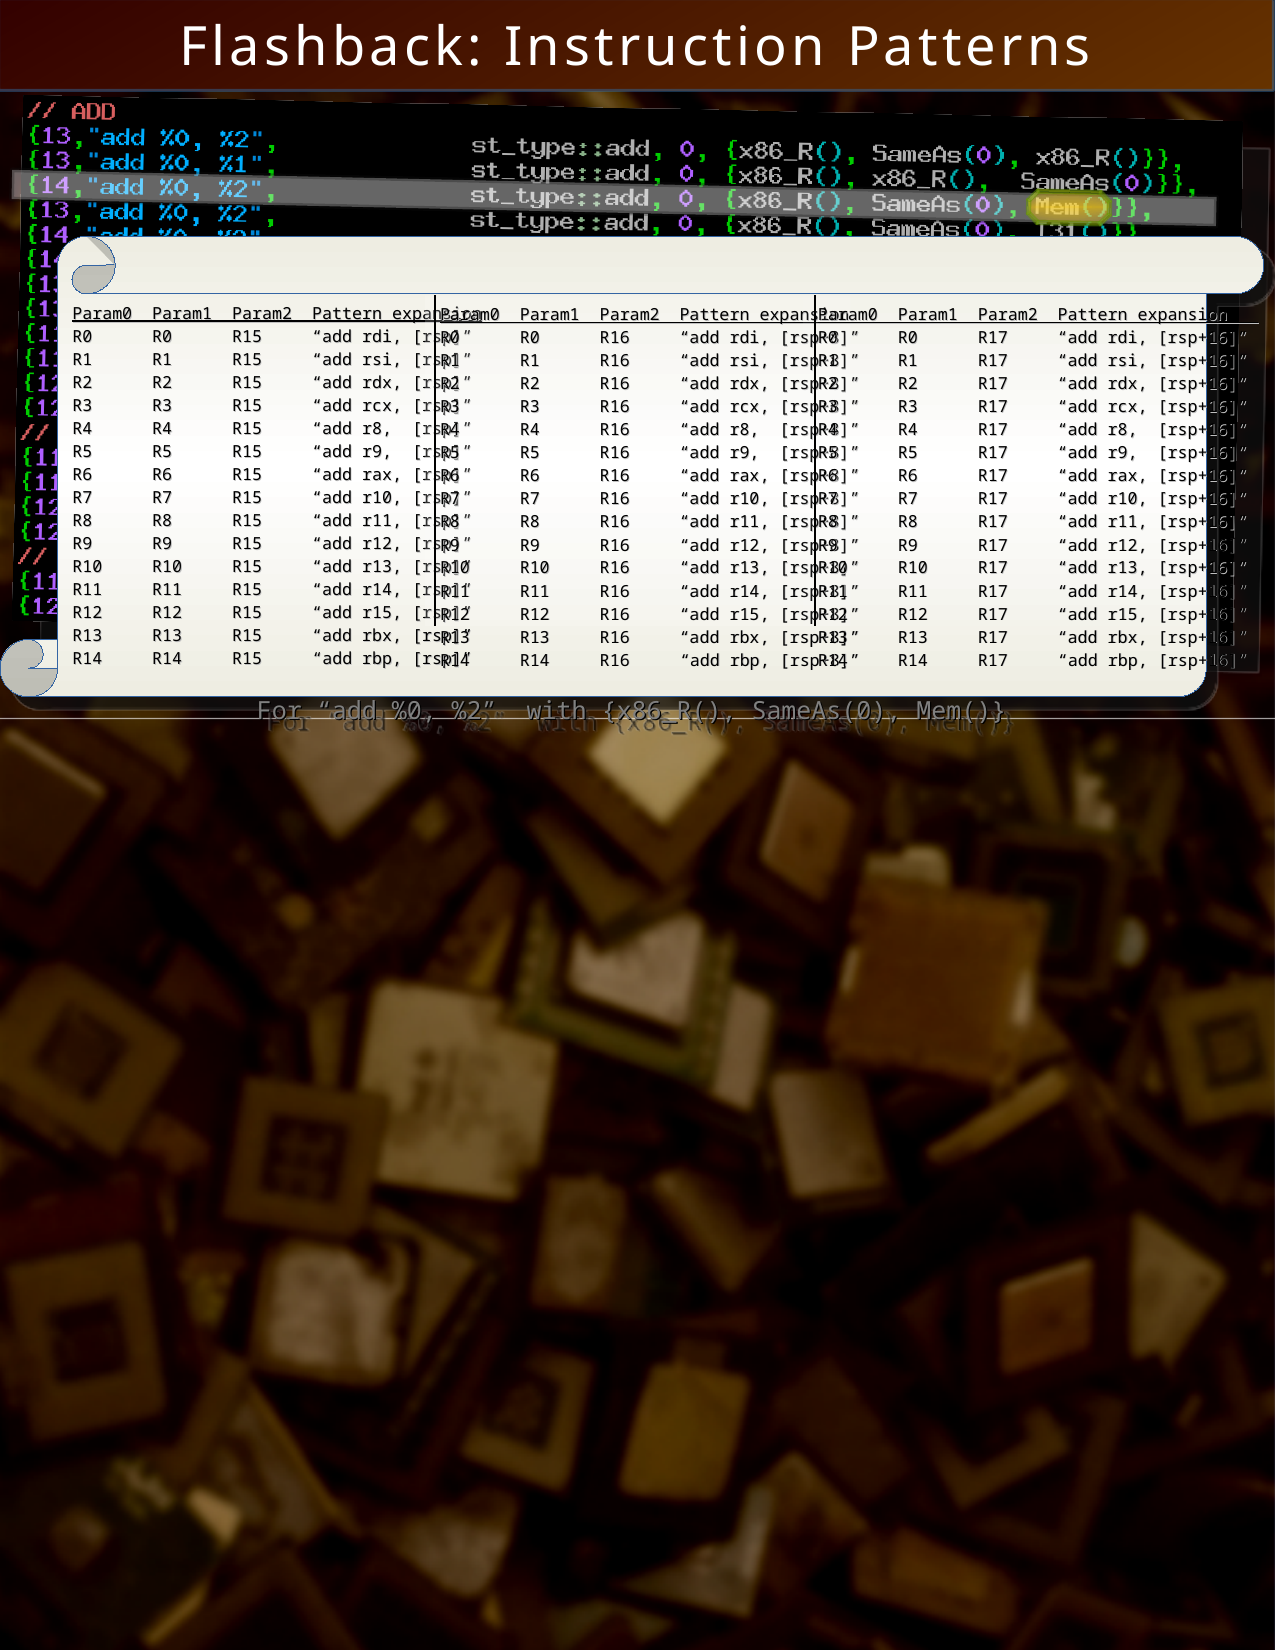

Flashback: Instruction Patterns
Param0 Param1 Param2 Pattern expansion
R0 R0 R15 “add rdi, [rsp]”
R1 R1 R15 “add rsi, [rsp]”
R2 R2 R15 “add rdx, [rsp]”
R3 R3 R15 “add rcx, [rsp]”
R4 R4 R15 “add r8, [rsp]”
R5 R5 R15 “add r9, [rsp]”
R6 R6 R15 “add rax, [rsp]”
R7 R7 R15 “add r10, [rsp]”
R8 R8 R15 “add r11, [rsp]”
R9 R9 R15 “add r12, [rsp]”
R10 R10 R15 “add r13, [rsp]”
R11 R11 R15 “add r14, [rsp]”
R12 R12 R15 “add r15, [rsp]”
R13 R13 R15 “add rbx, [rsp]”
R14 R14 R15 “add rbp, [rsp]”
For “add %0, %2” with {x86_R(), SameAs(0), Mem()}
Param0 Param1 Param2 Pattern expansion
R0 R0 R16 “add rdi, [rsp+8]”
R1 R1 R16 “add rsi, [rsp+8]”
R2 R2 R16 “add rdx, [rsp+8]”
R3 R3 R16 “add rcx, [rsp+8]”
R4 R4 R16 “add r8, [rsp+8]”
R5 R5 R16 “add r9, [rsp+8]”
R6 R6 R16 “add rax, [rsp+8]”
R7 R7 R16 “add r10, [rsp+8]”
R8 R8 R16 “add r11, [rsp+8]”
R9 R9 R16 “add r12, [rsp+8]”
R10 R10 R16 “add r13, [rsp+8]”
R11 R11 R16 “add r14, [rsp+8]”
R12 R12 R16 “add r15, [rsp+8]”
R13 R13 R16 “add rbx, [rsp+8]”
R14 R14 R16 “add rbp, [rsp+8]”
Param0 Param1 Param2 Pattern expansion
R0 R0 R17 “add rdi, [rsp+16]”
R1 R1 R17 “add rsi, [rsp+16]”
R2 R2 R17 “add rdx, [rsp+16]”
R3 R3 R17 “add rcx, [rsp+16]”
R4 R4 R17 “add r8, [rsp+16]”
R5 R5 R17 “add r9, [rsp+16]”
R6 R6 R17 “add rax, [rsp+16]”
R7 R7 R17 “add r10, [rsp+16]”
R8 R8 R17 “add r11, [rsp+16]”
R9 R9 R17 “add r12, [rsp+16]”
R10 R10 R17 “add r13, [rsp+16]”
R11 R11 R17 “add r14, [rsp+16]”
R12 R12 R17 “add r15, [rsp+16]”
R13 R13 R17 “add rbx, [rsp+16]”
R14 R14 R17 “add rbp, [rsp+16]”